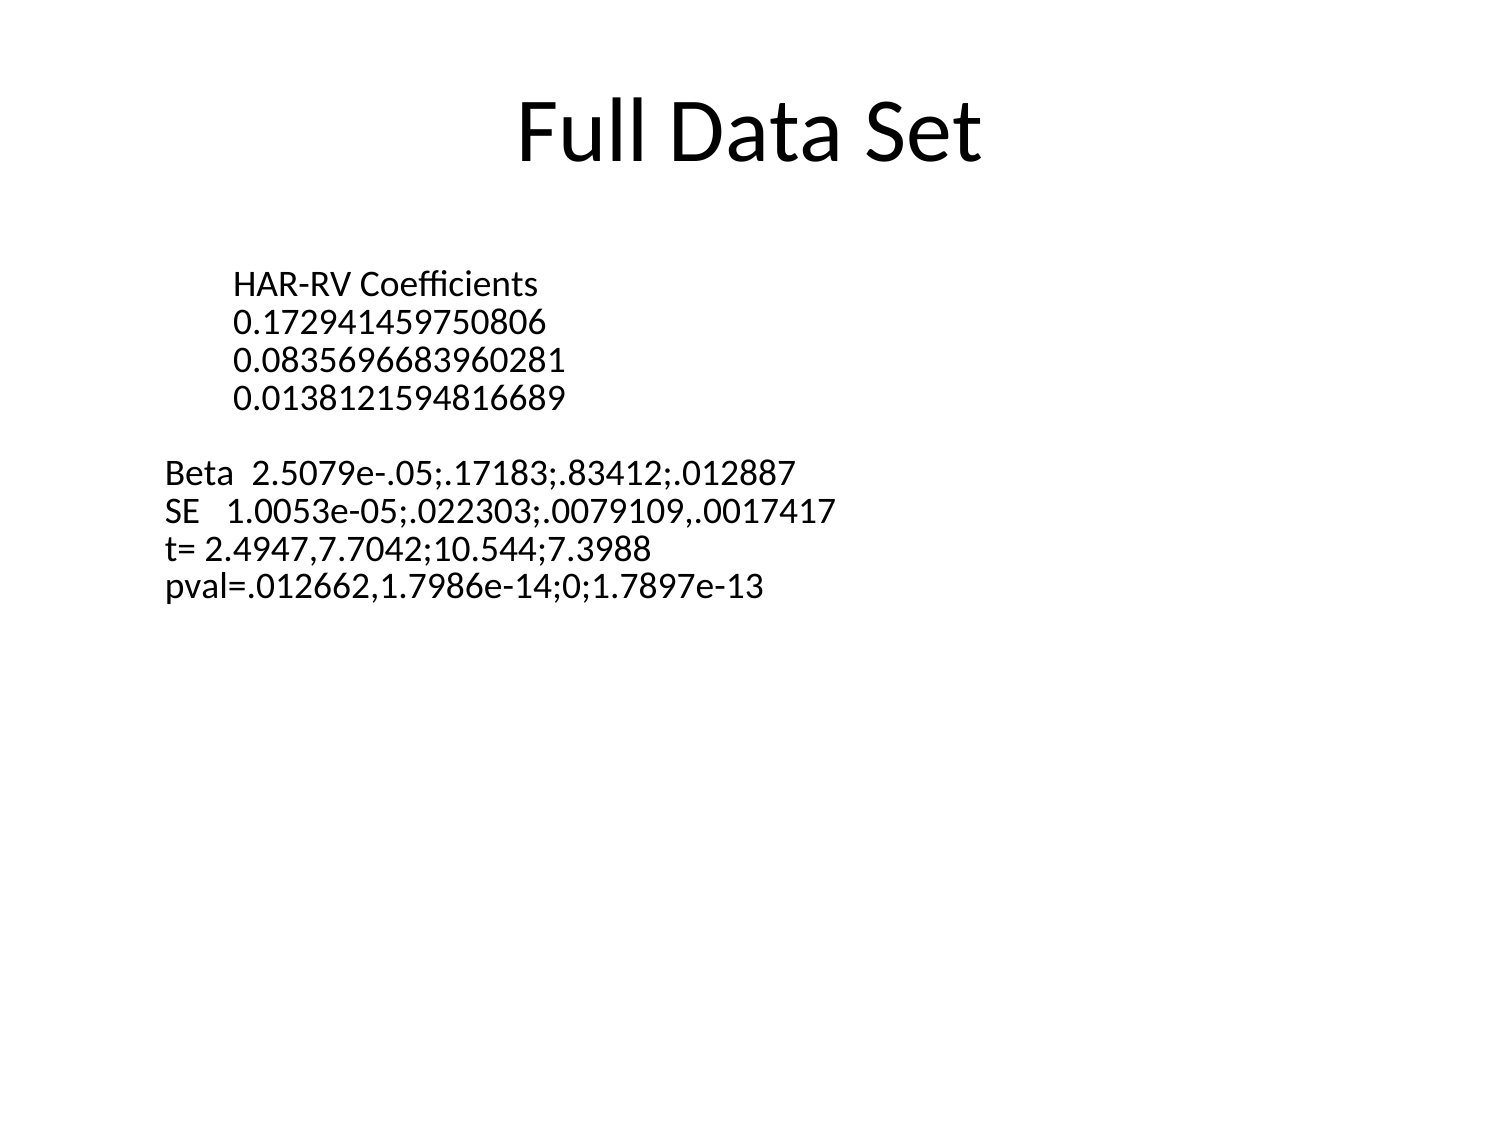

# Full Data Set
HAR-RV Coefficients
0.172941459750806
0.0835696683960281
0.0138121594816689
Beta 2.5079e-.05;.17183;.83412;.012887
SE 1.0053e-05;.022303;.0079109,.0017417
t= 2.4947,7.7042;10.544;7.3988
pval=.012662,1.7986e-14;0;1.7897e-13